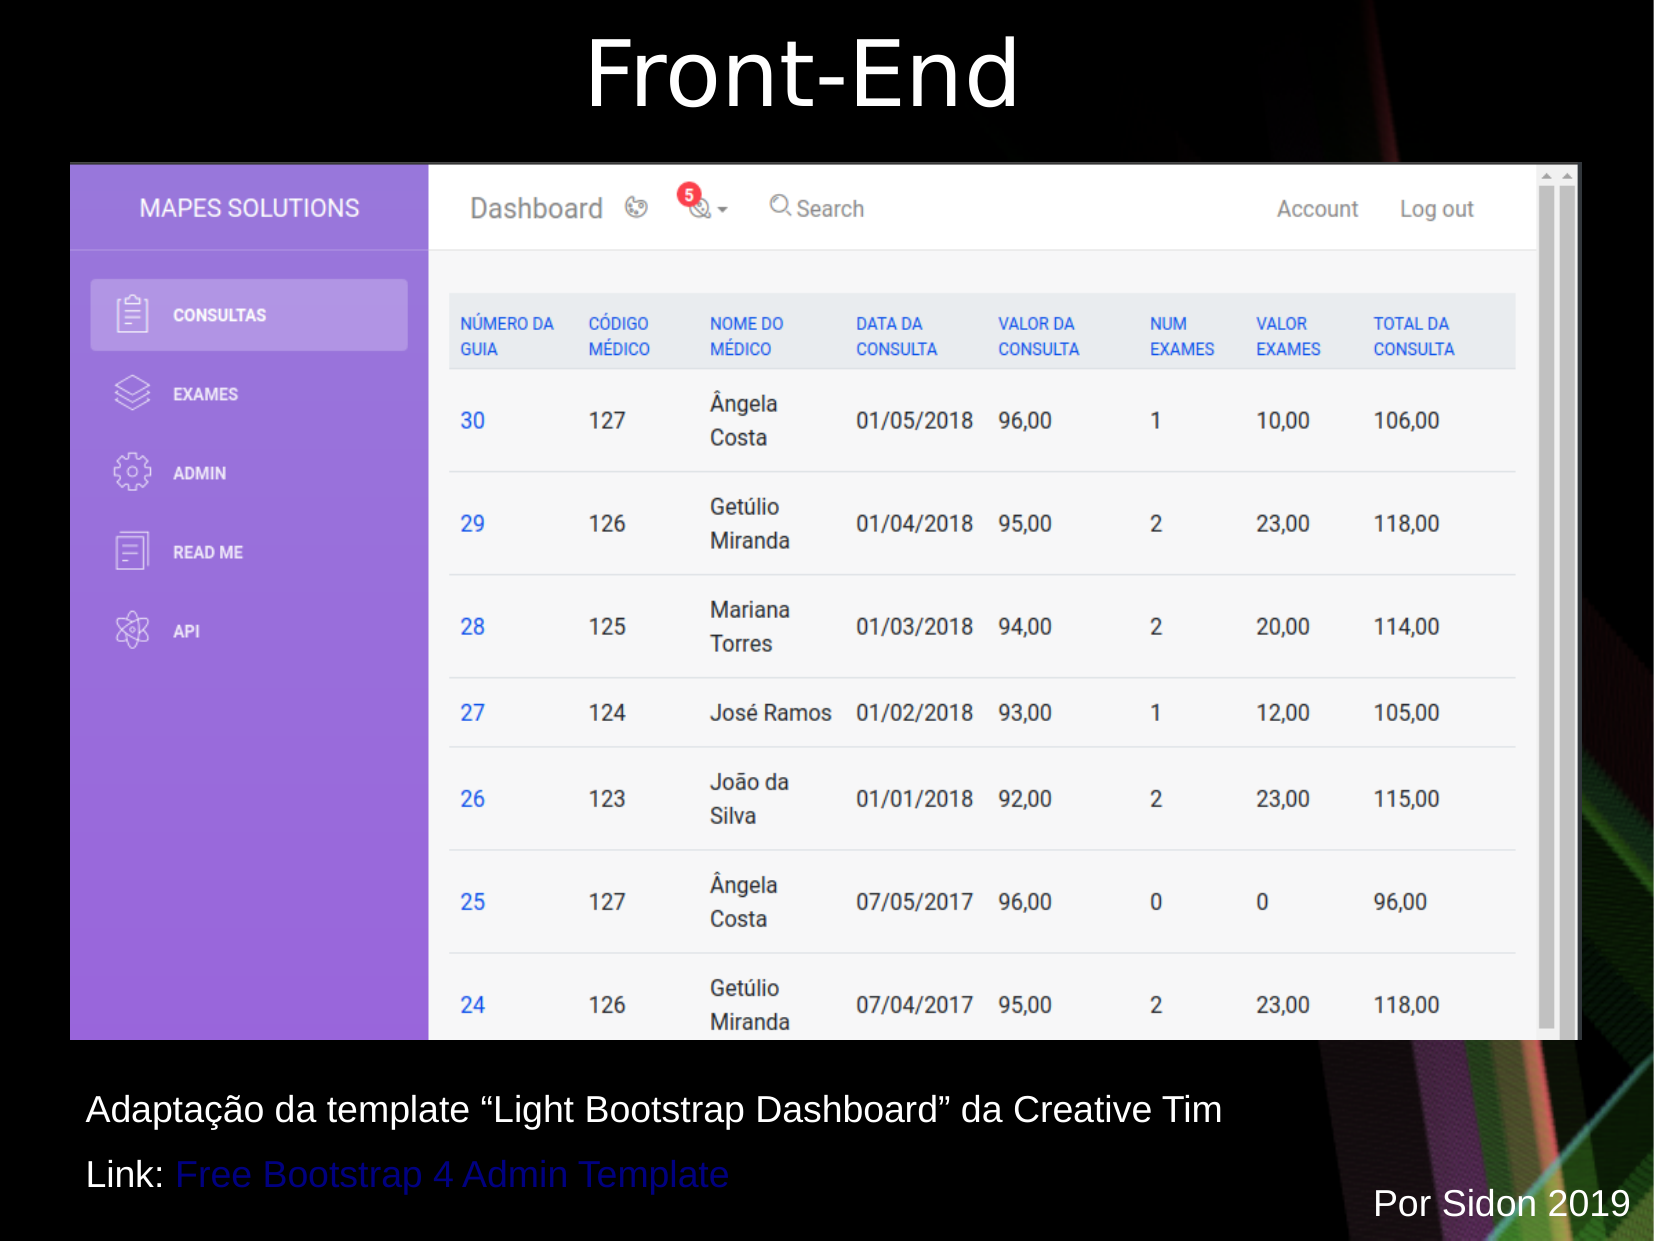

# Front-End
Adaptação da template “Light Bootstrap Dashboard” da Creative Tim
Link: Free Bootstrap 4 Admin Template
Por Sidon 2019